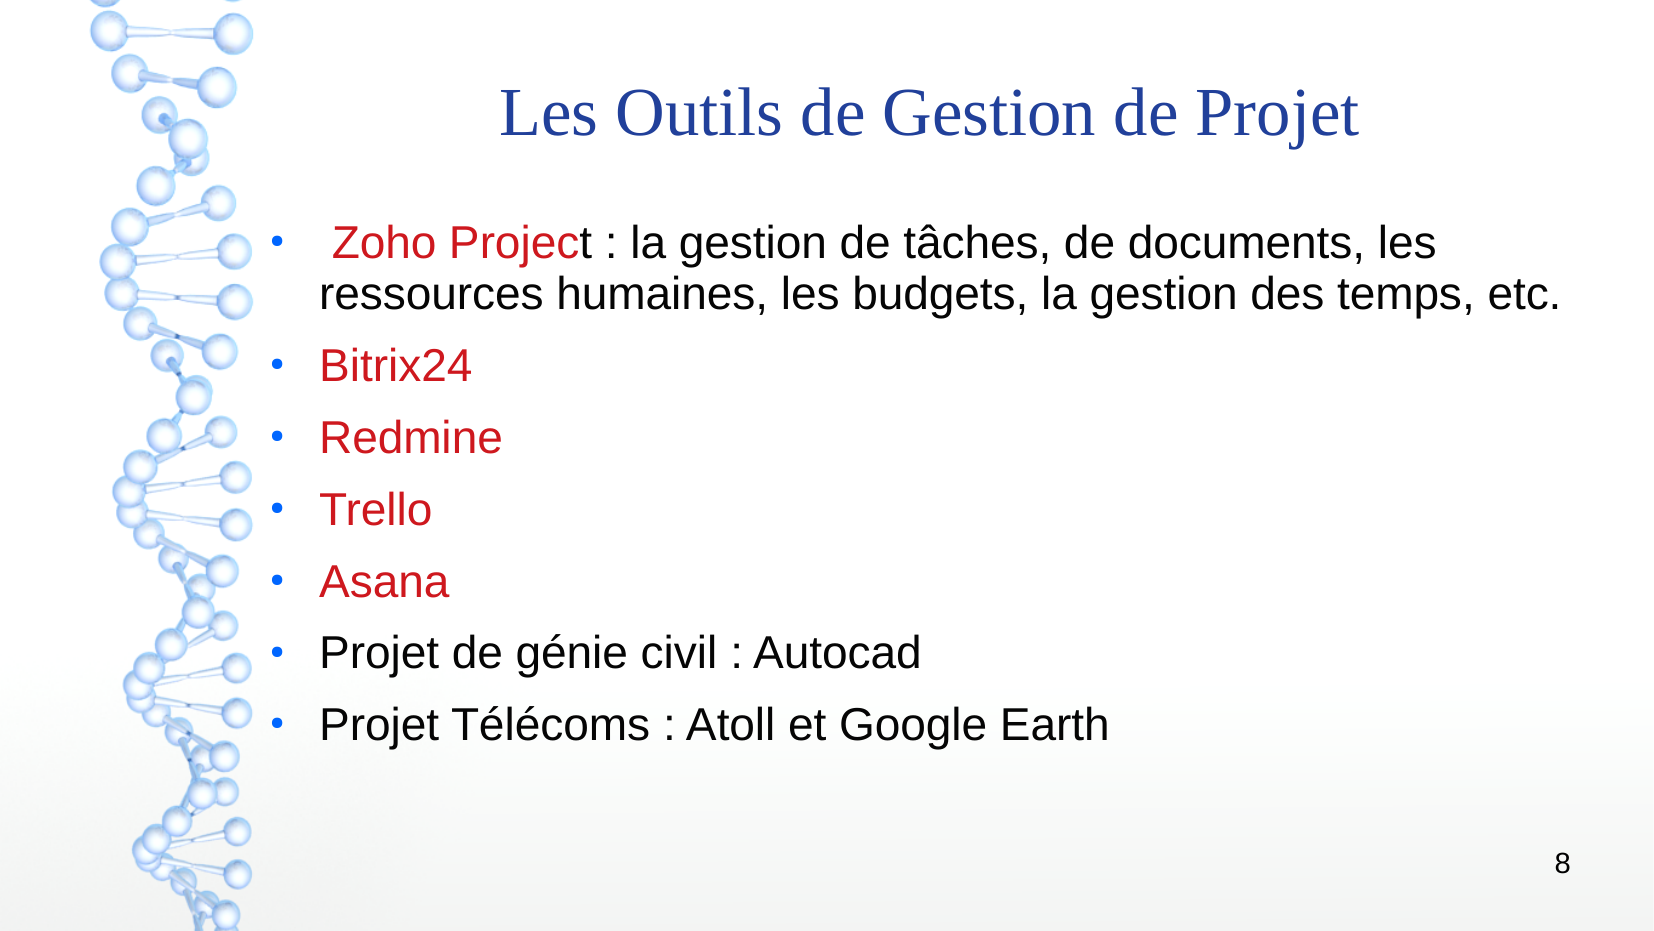

# Les Outils de Gestion de Projet
 Zoho Project : la gestion de tâches, de documents, les ressources humaines, les budgets, la gestion des temps, etc.
Bitrix24
Redmine
Trello
Asana
Projet de génie civil : Autocad
Projet Télécoms : Atoll et Google Earth
8